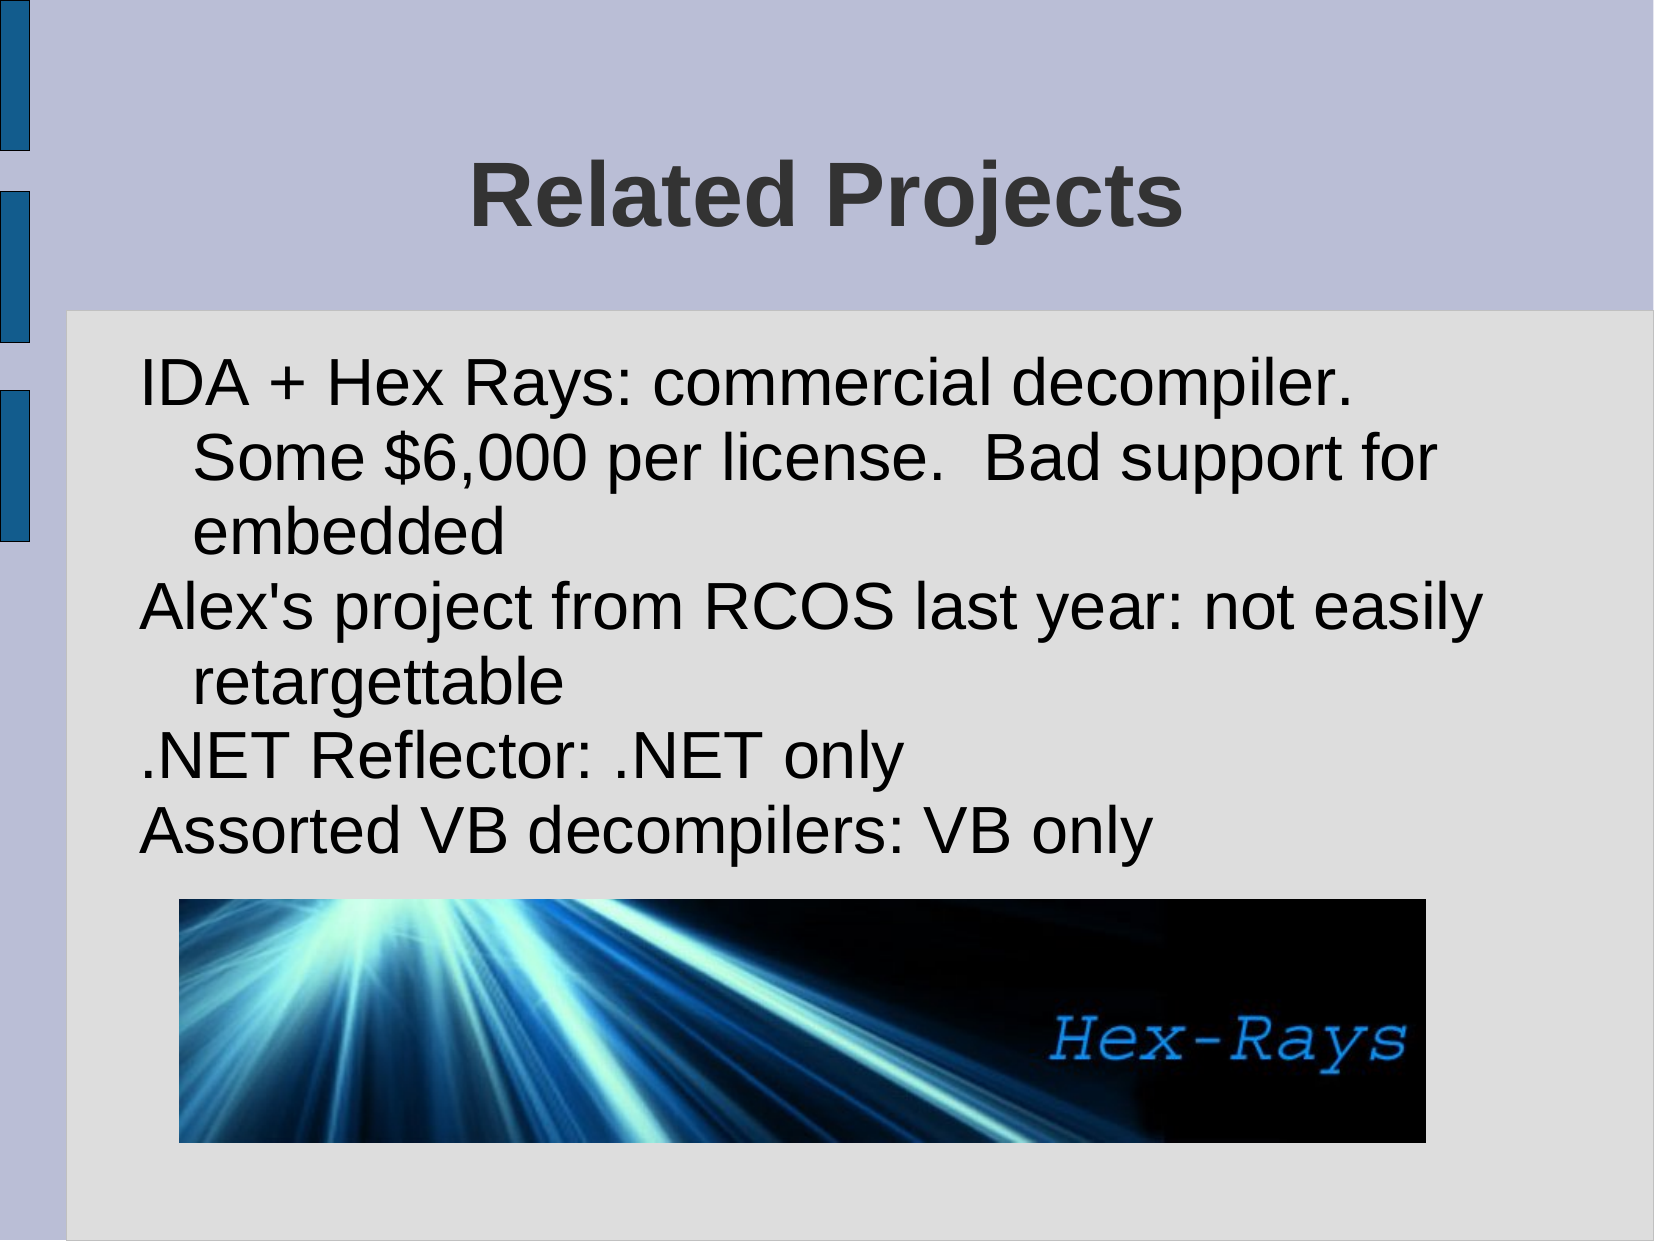

# Related Projects
IDA + Hex Rays: commercial decompiler. Some $6,000 per license. Bad support for embedded
Alex's project from RCOS last year: not easily retargettable
.NET Reflector: .NET only
Assorted VB decompilers: VB only